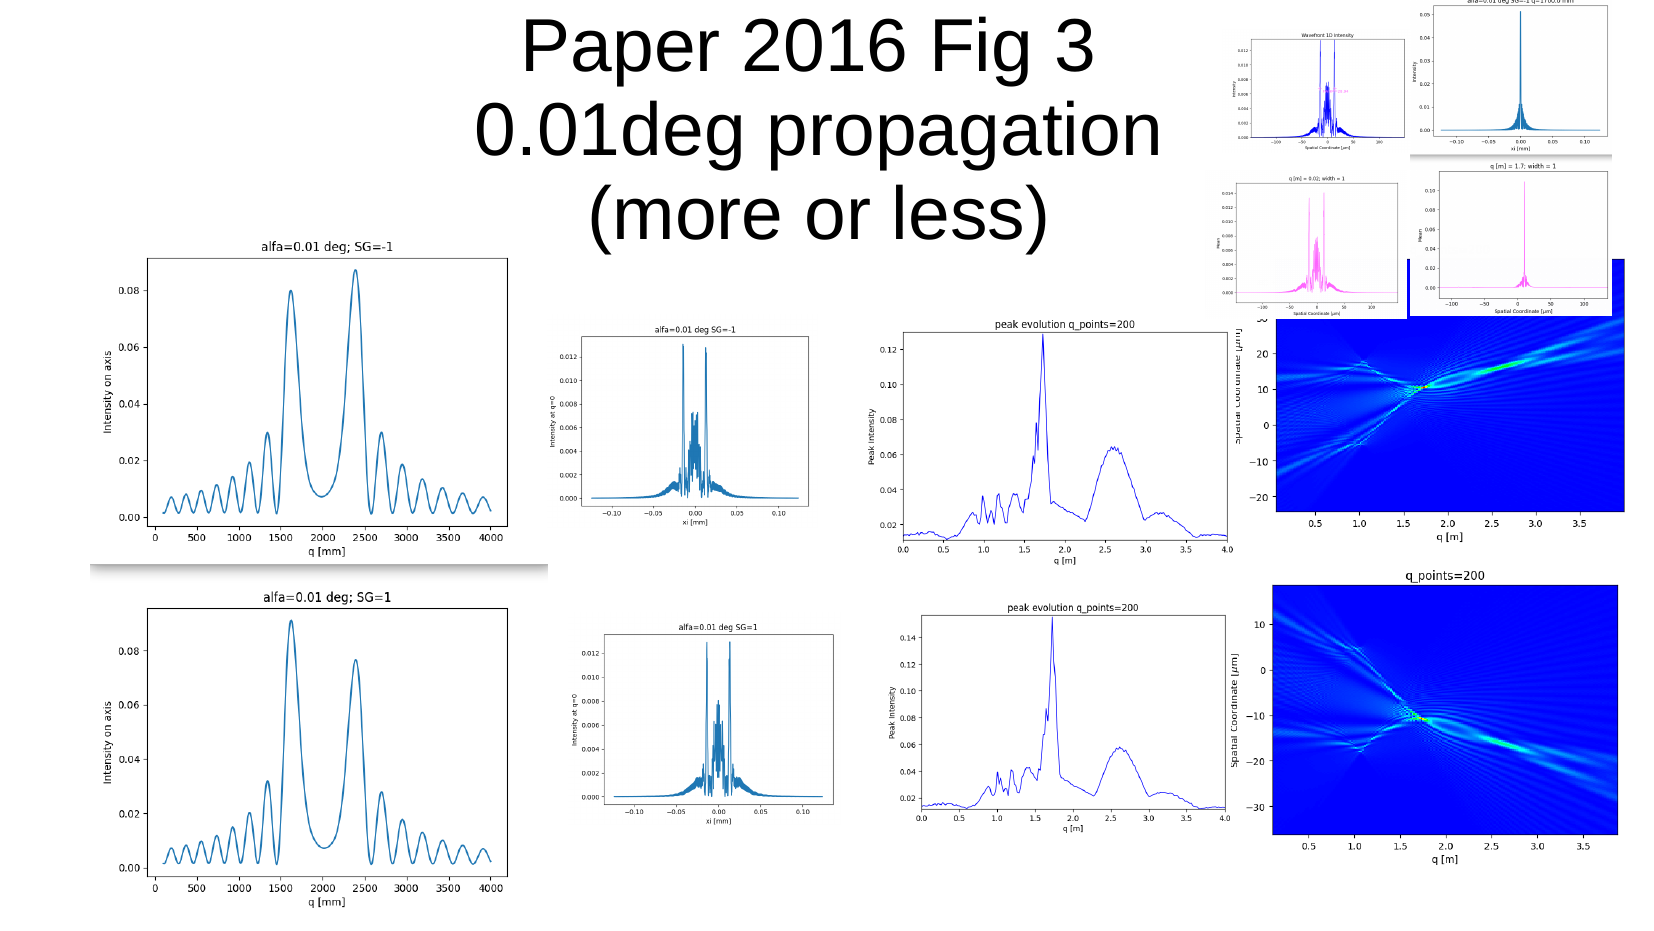

# Paper 2016 Fig 3 0.01deg propagation (more or less)